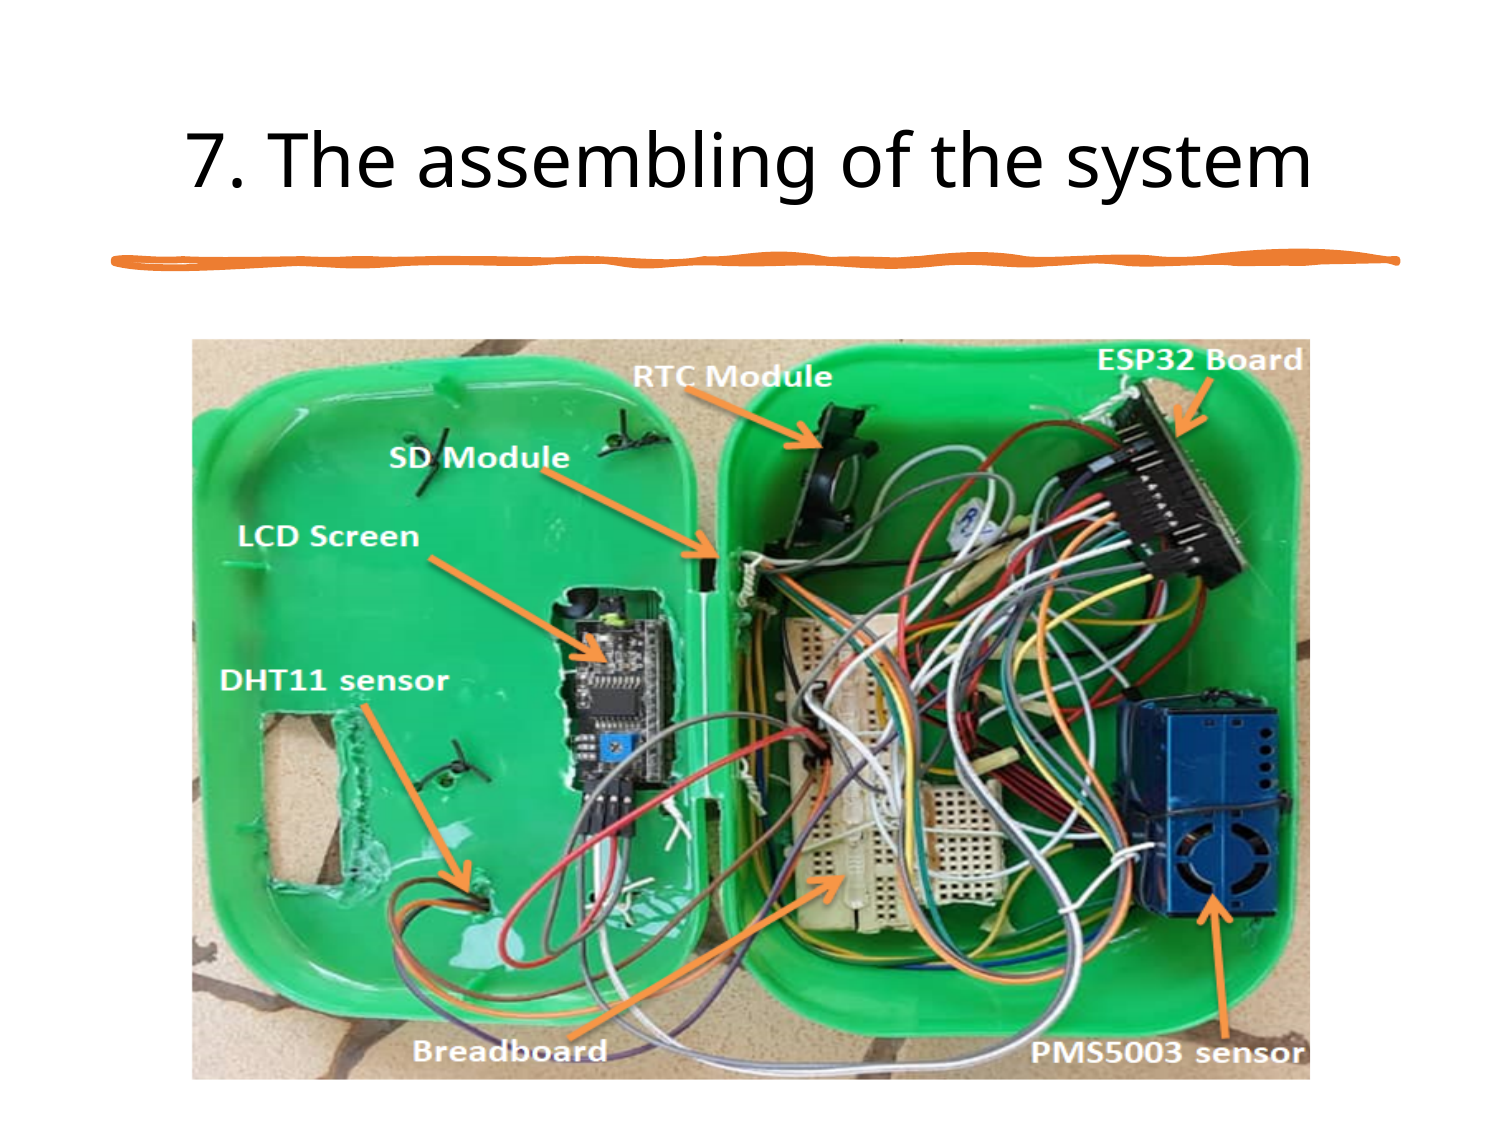

# 7. The assembling of the system